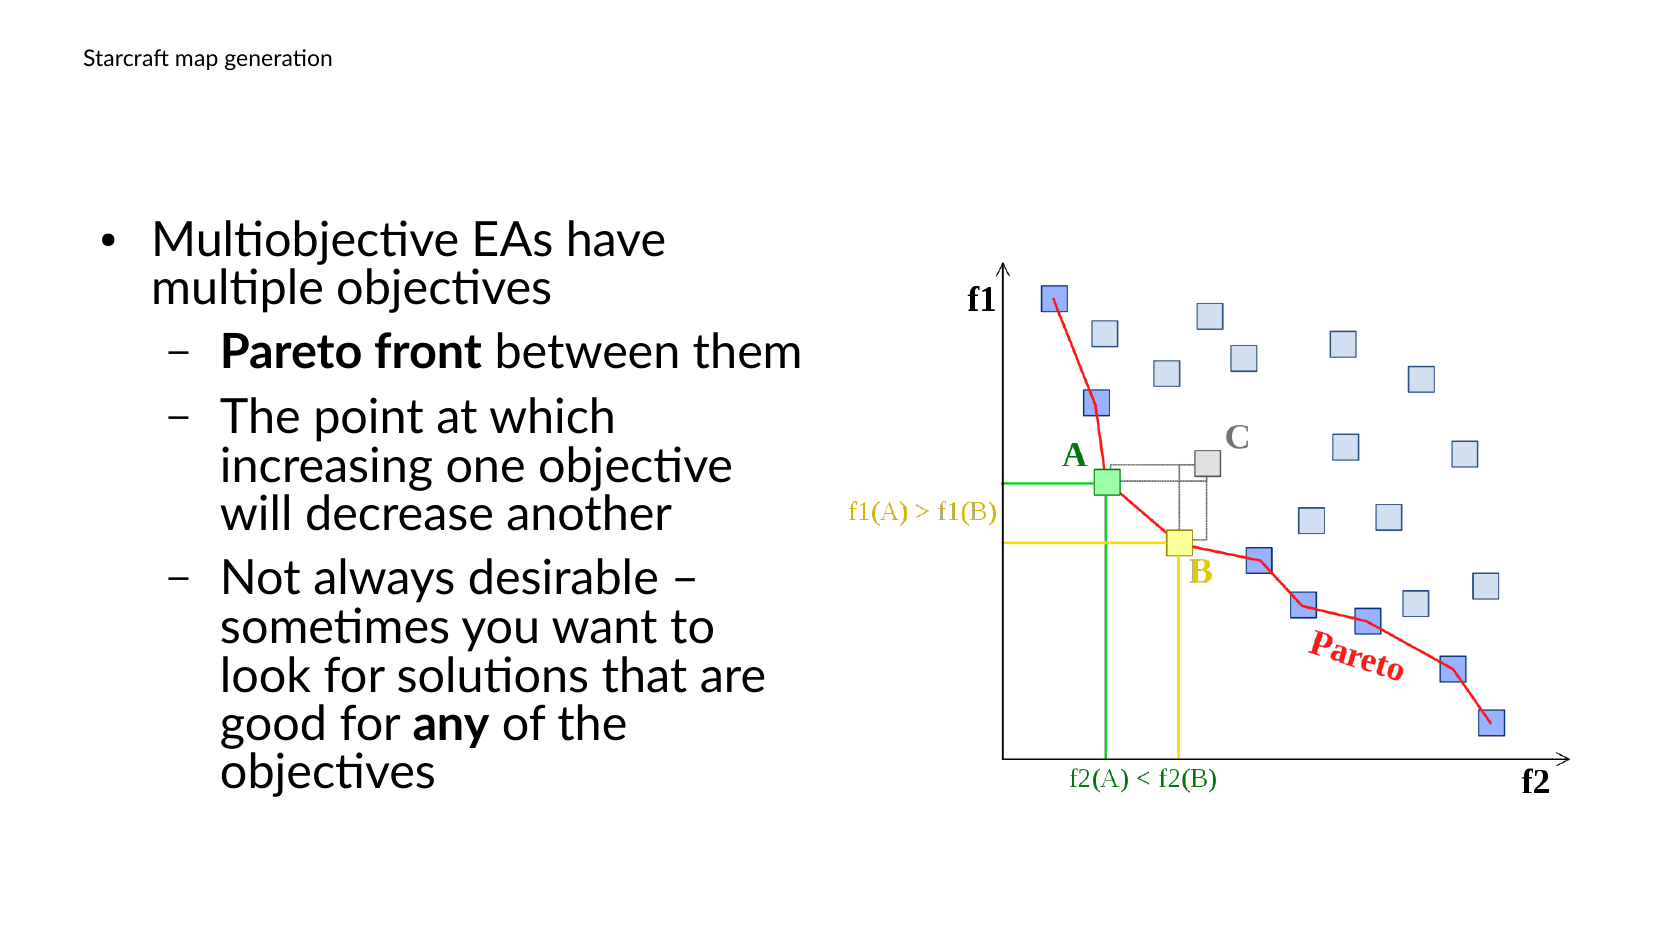

# Starcraft map generation
Multiobjective EAs have multiple objectives
Pareto front between them
The point at which increasing one objective will decrease another
Not always desirable – sometimes you want to look for solutions that are good for any of the objectives